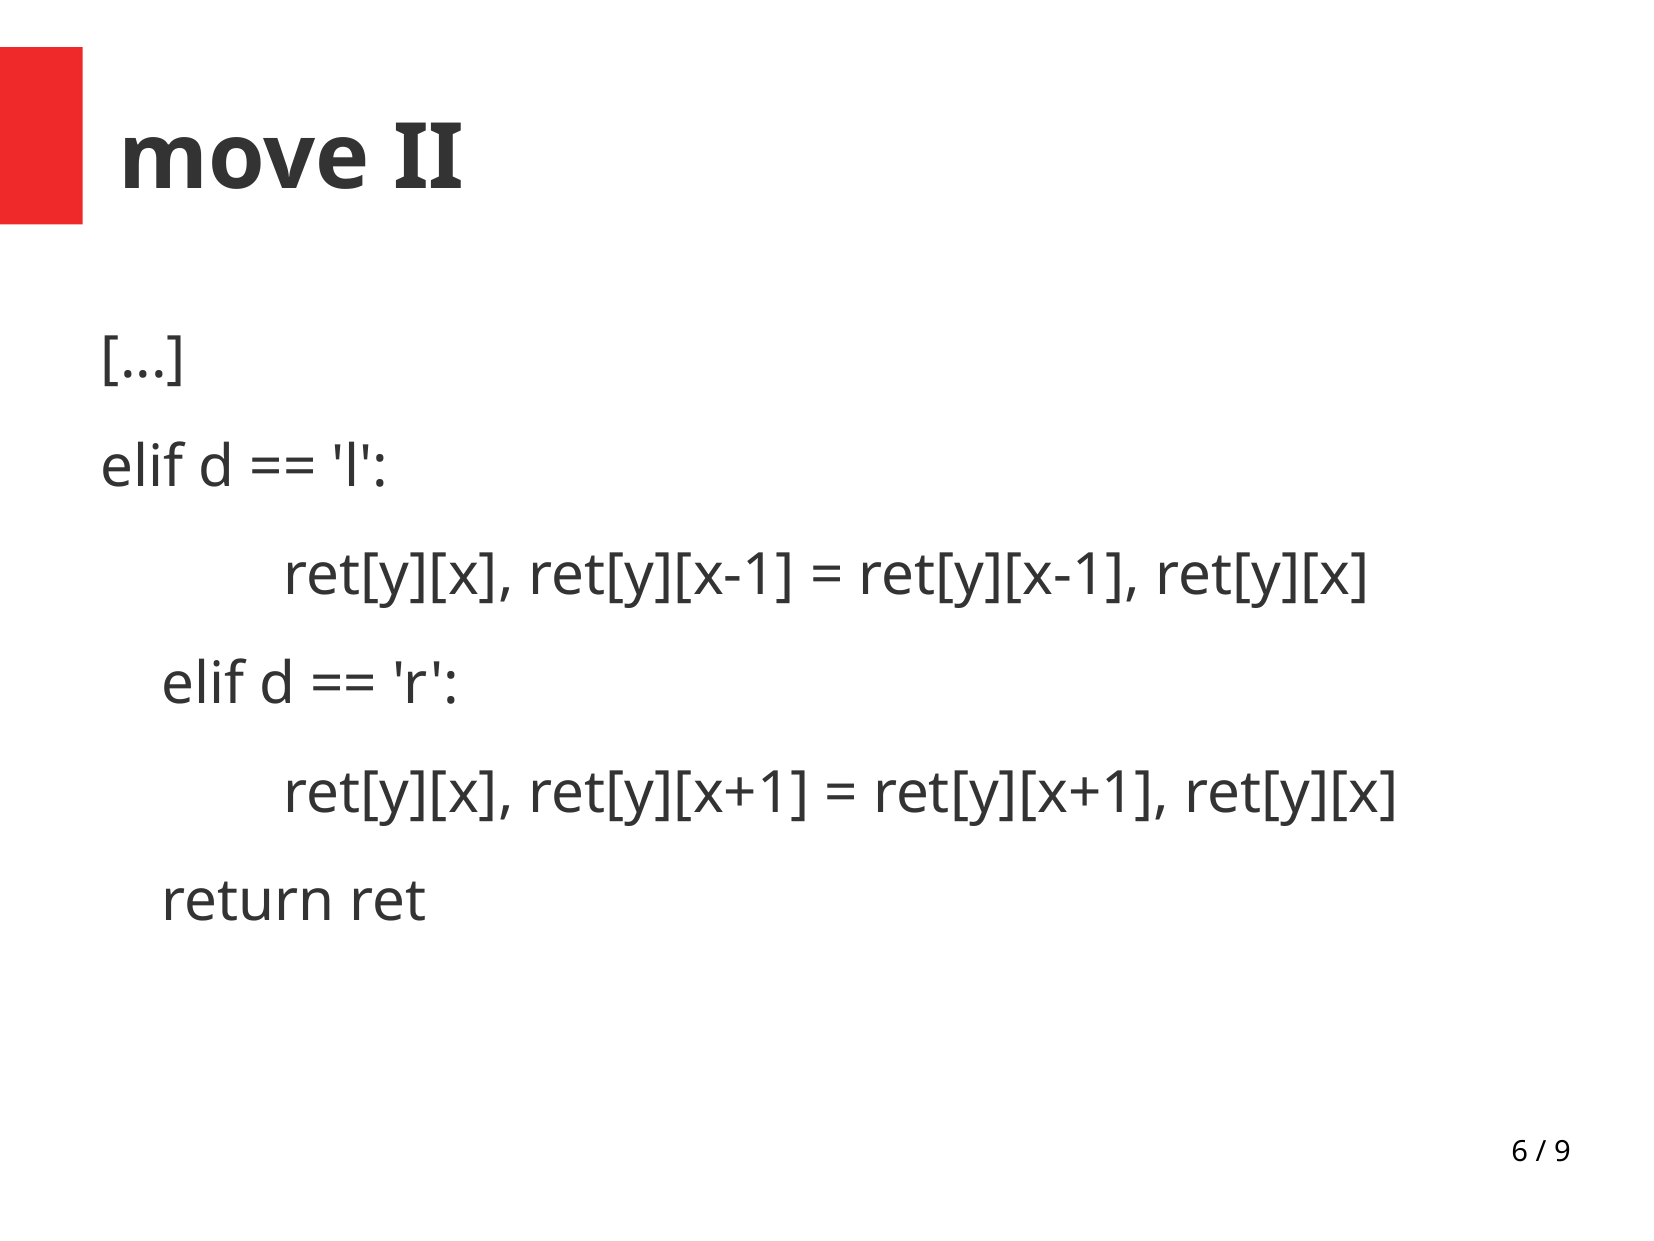

# move II
[...]
elif d == 'l':
 ret[y][x], ret[y][x-1] = ret[y][x-1], ret[y][x]
 elif d == 'r':
 ret[y][x], ret[y][x+1] = ret[y][x+1], ret[y][x]
 return ret
6